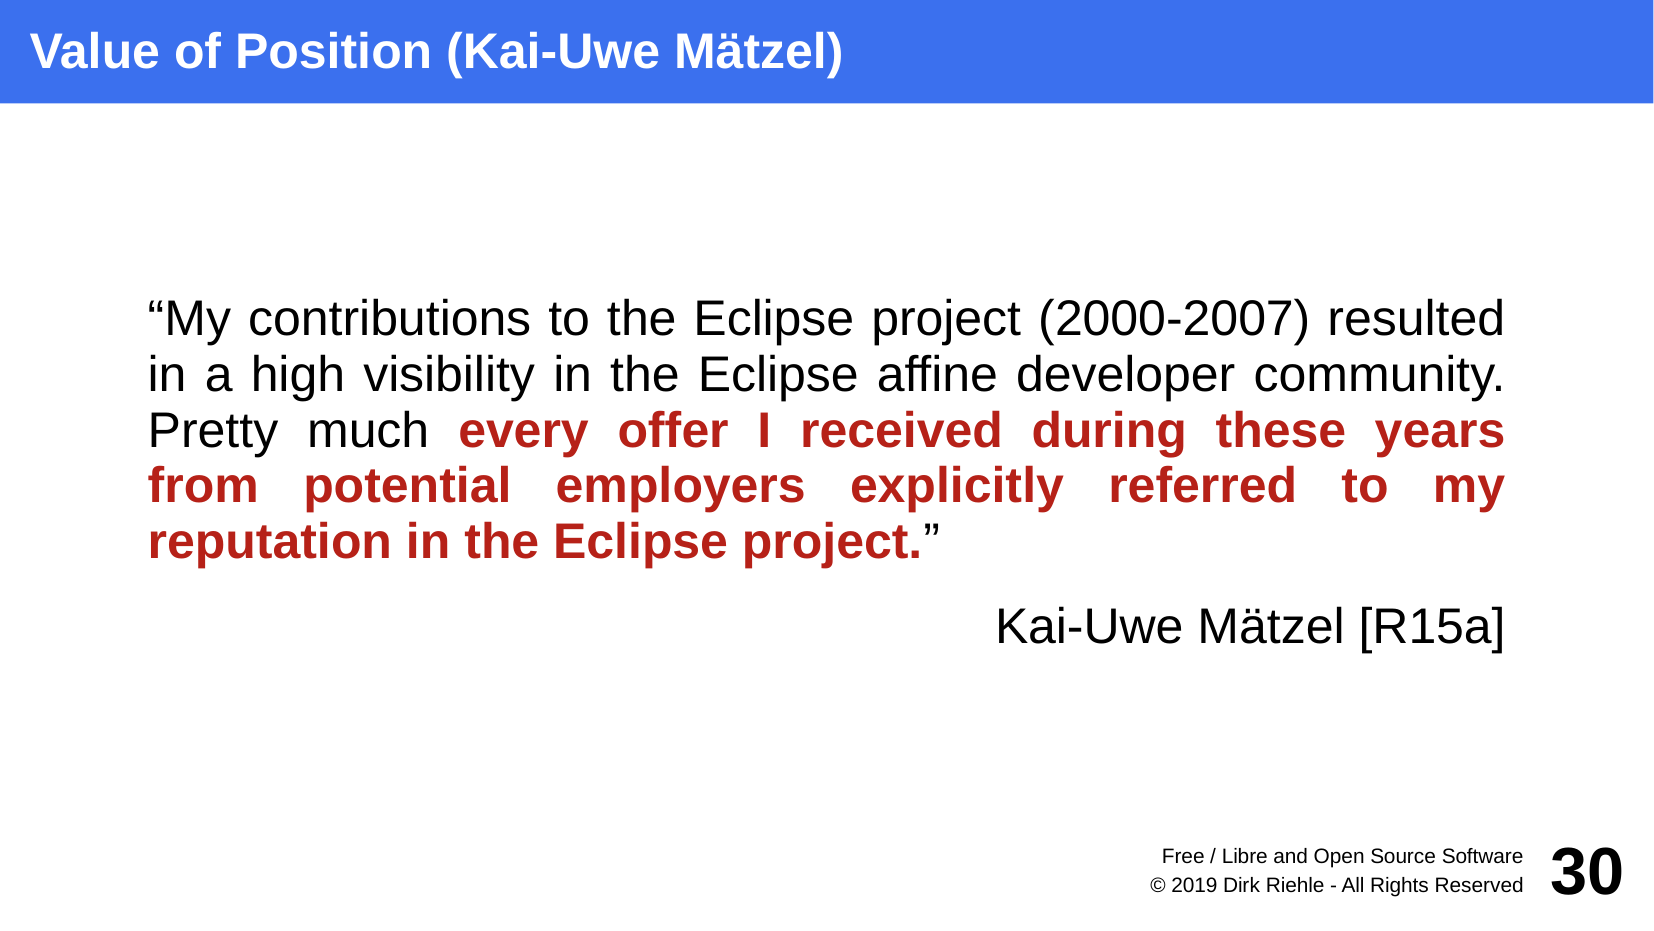

# Value of Position (Kai-Uwe Mätzel)
“My contributions to the Eclipse project (2000-2007) resulted in a high visibility in the Eclipse affine developer community. Pretty much every offer I received during these years from potential employers explicitly referred to my reputation in the Eclipse project.”
	Kai-Uwe Mätzel [R15a]
Free / Libre and Open Source Software
30
© 2019 Dirk Riehle - All Rights Reserved